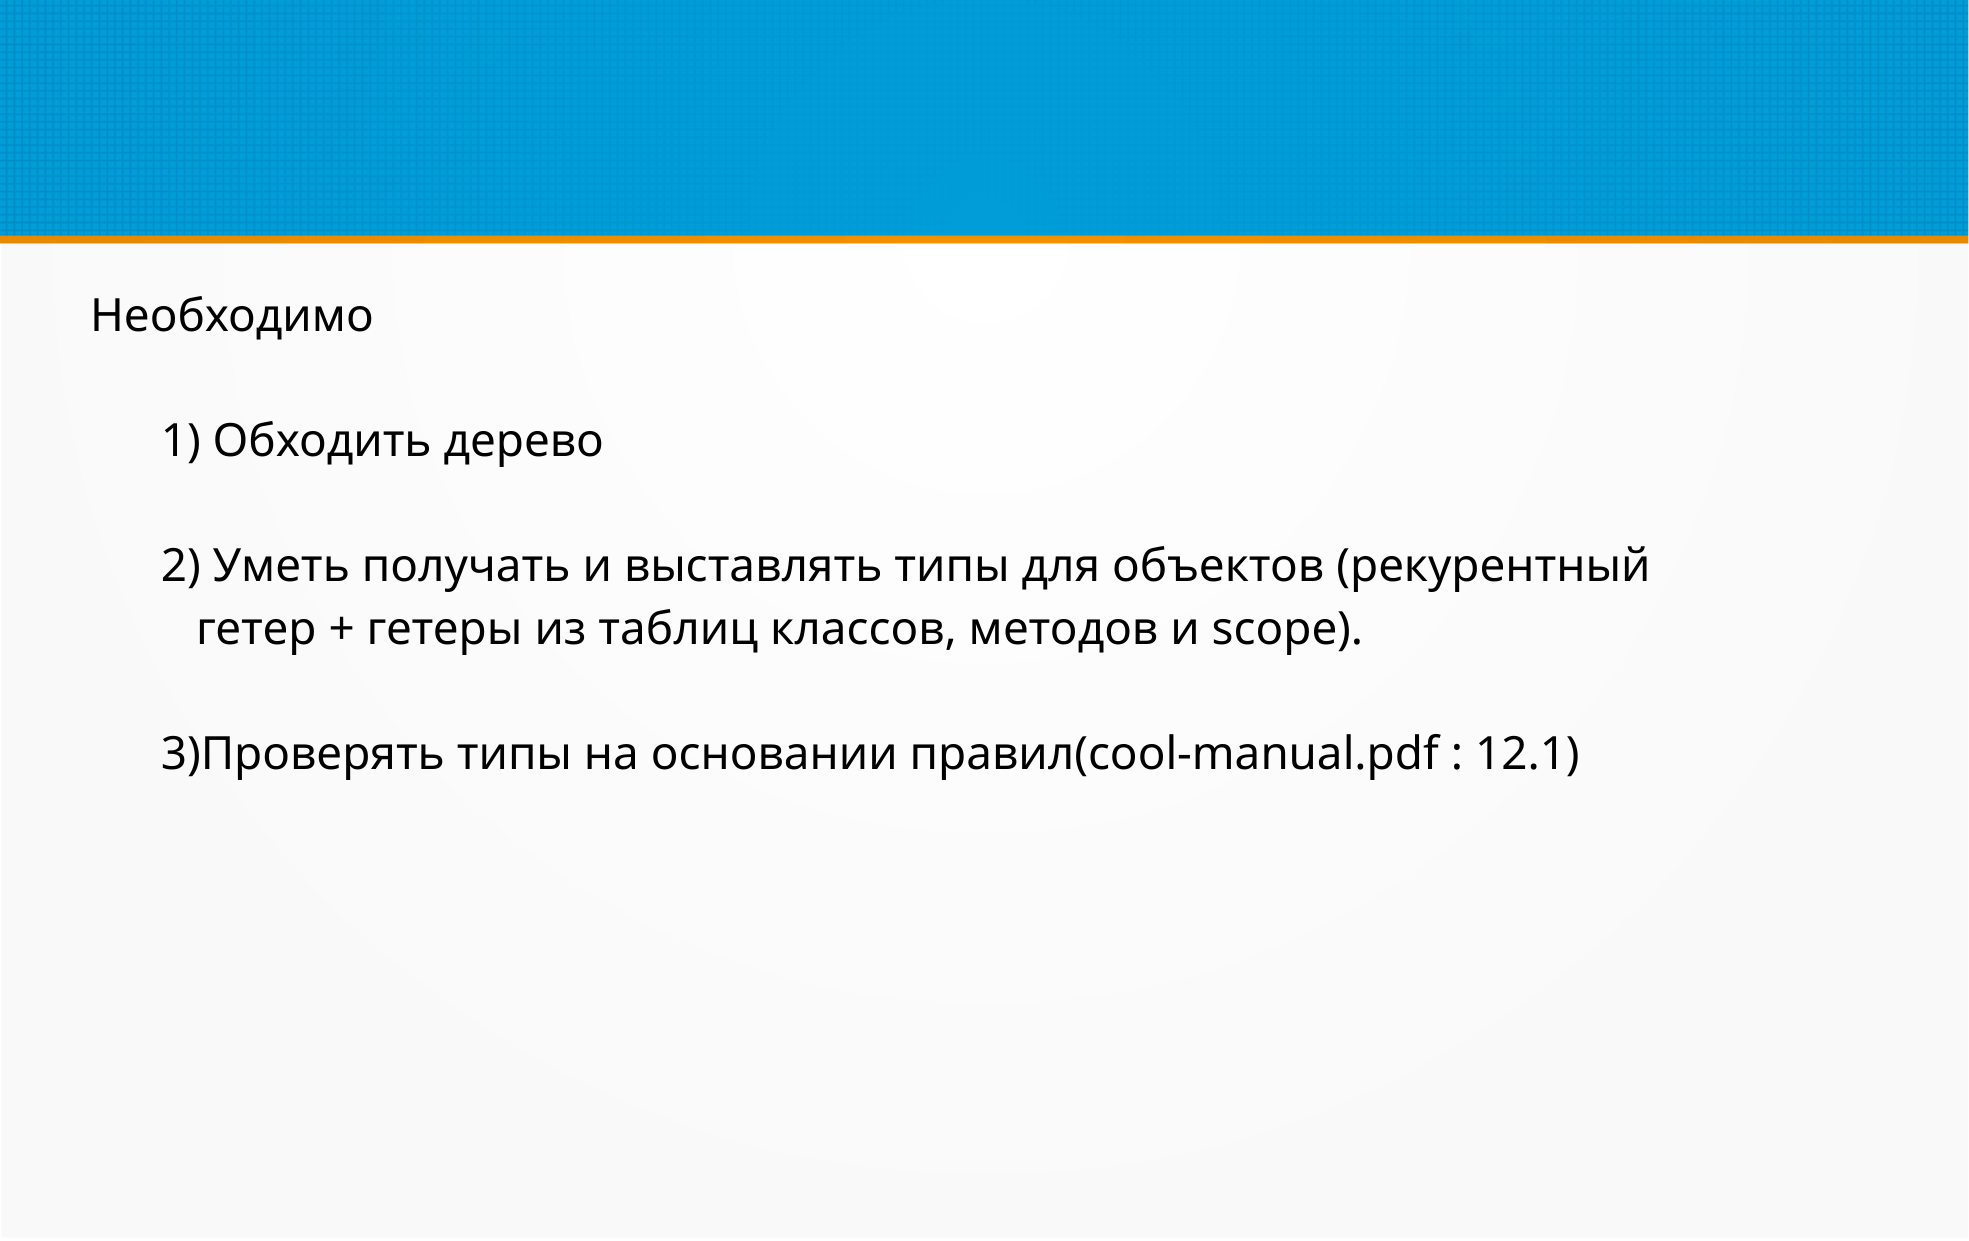

Необходимо
 Обходить дерево
 Уметь получать и выставлять типы для объектов (рекурентный гетер + гетеры из таблиц классов, методов и scope).
Проверять типы на основании правил(cool-manual.pdf : 12.1)